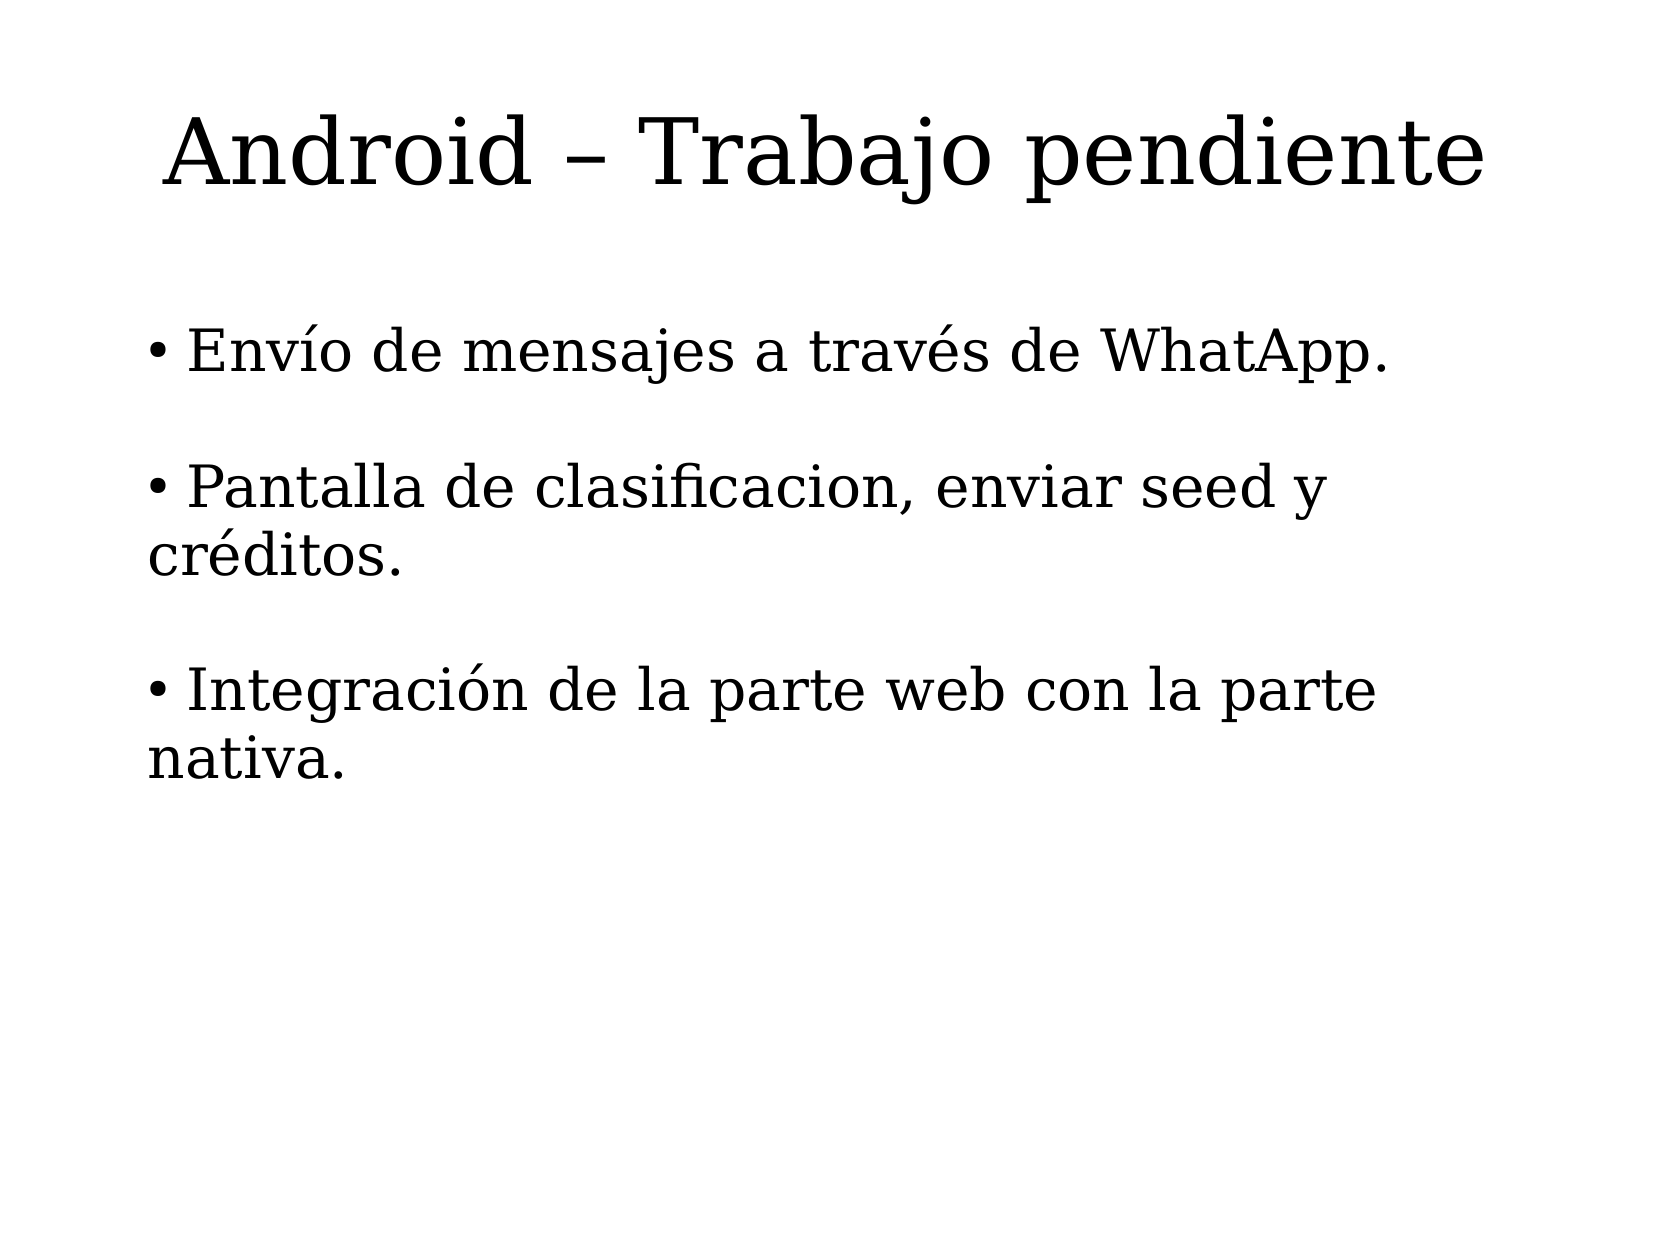

# Android – Trabajo pendiente
 Envío de mensajes a través de WhatApp.
 Pantalla de clasificacion, enviar seed y créditos.
 Integración de la parte web con la parte nativa.